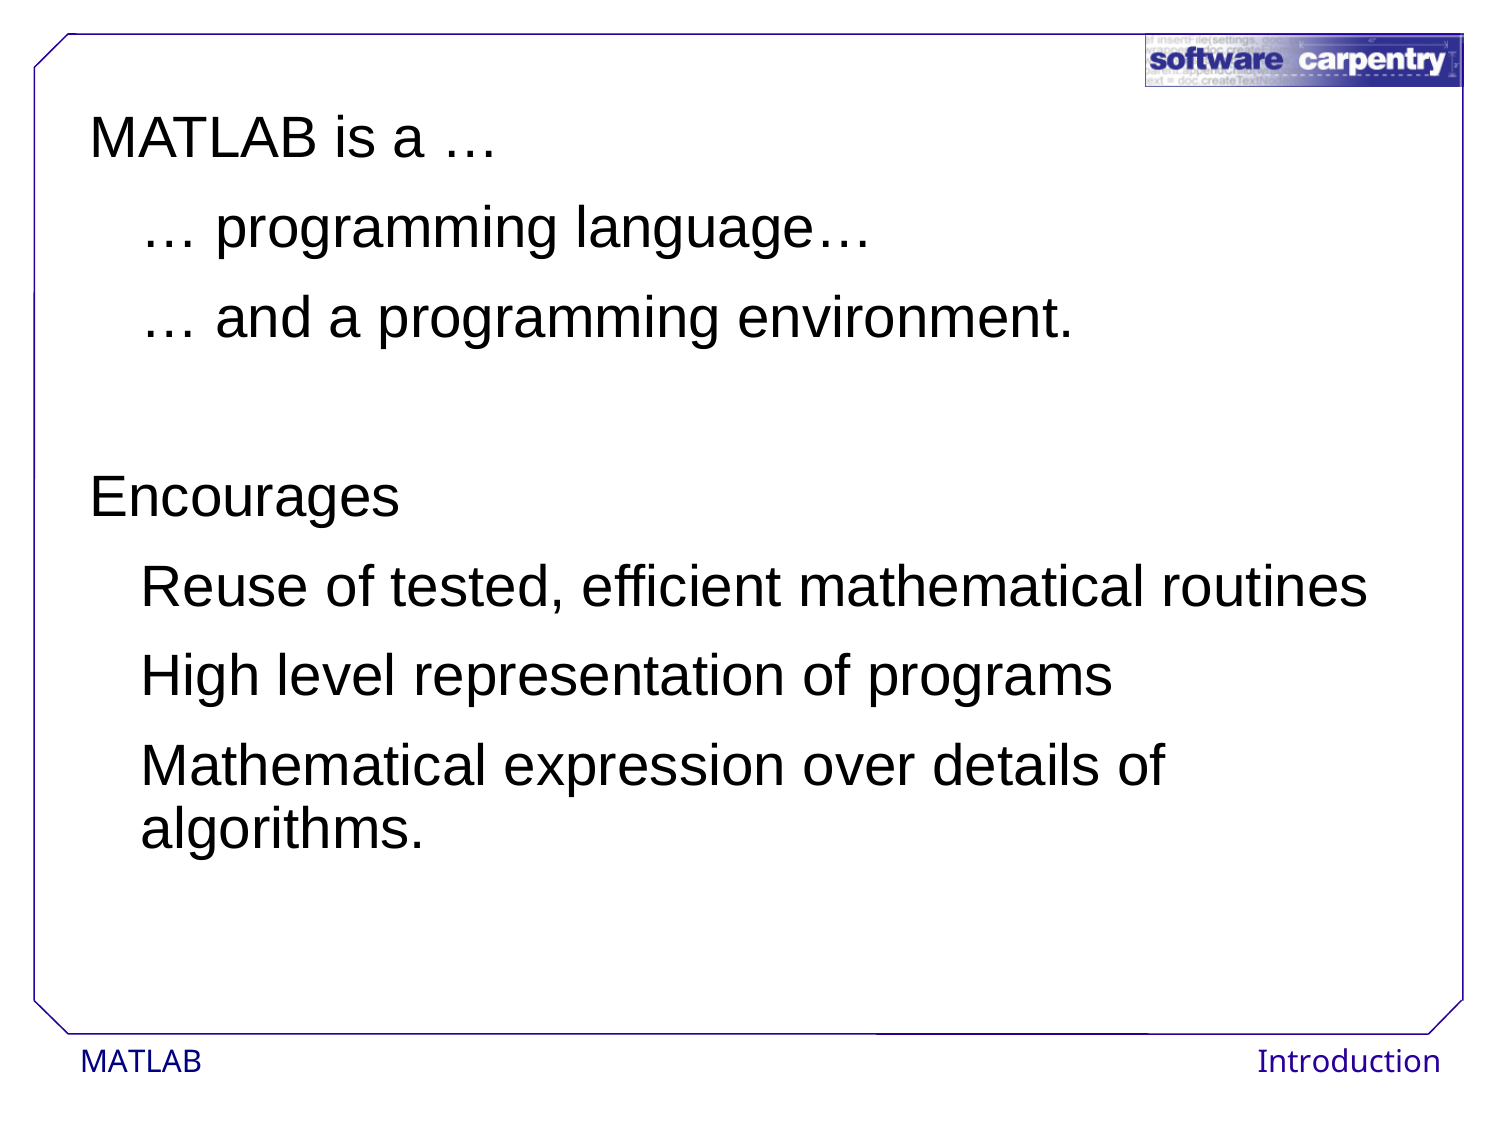

# MATLAB is a …
	… programming language…
	… and a programming environment.
Encourages
	Reuse of tested, efficient mathematical routines
	High level representation of programs
	Mathematical expression over details of algorithms.